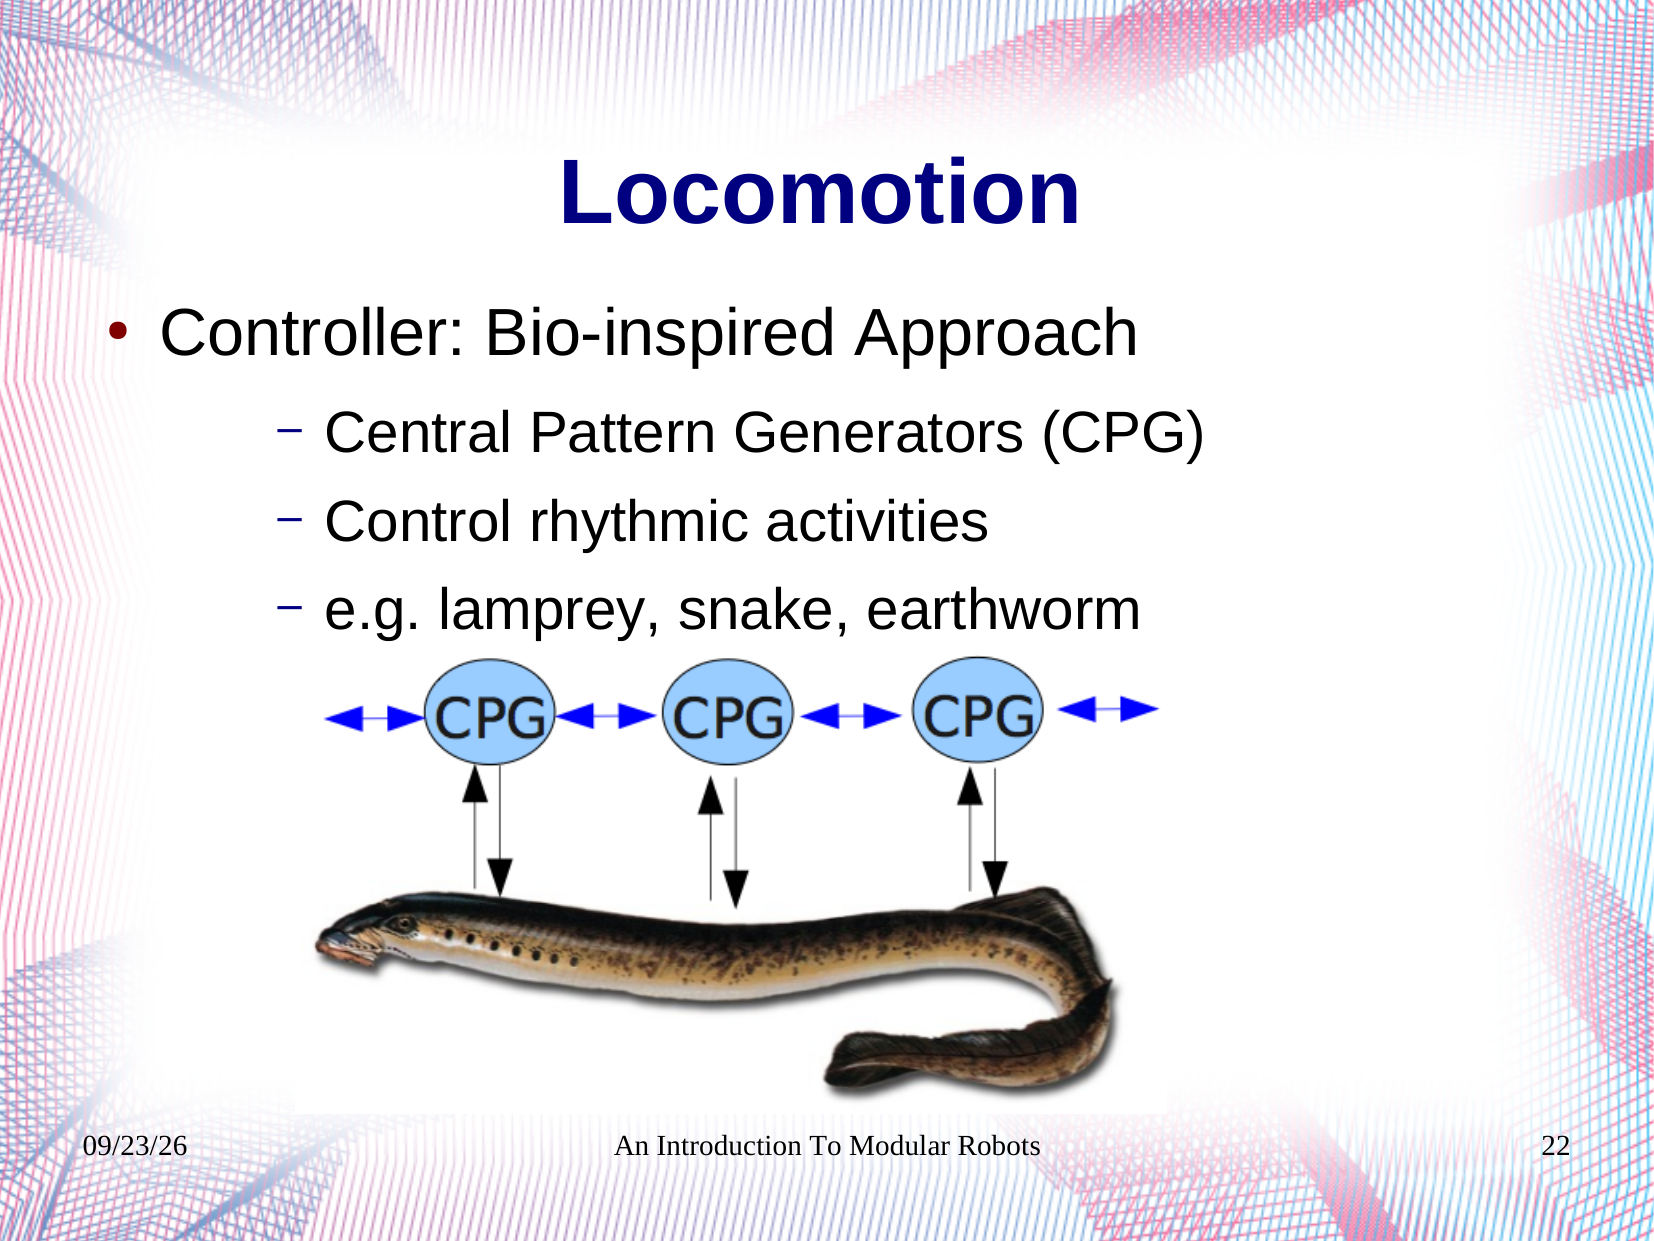

# Locomotion
Controller: Bio-inspired Approach
Central Pattern Generators (CPG)
Control rhythmic activities
e.g. lamprey, snake, earthworm
An Introduction To Modular Robots
22